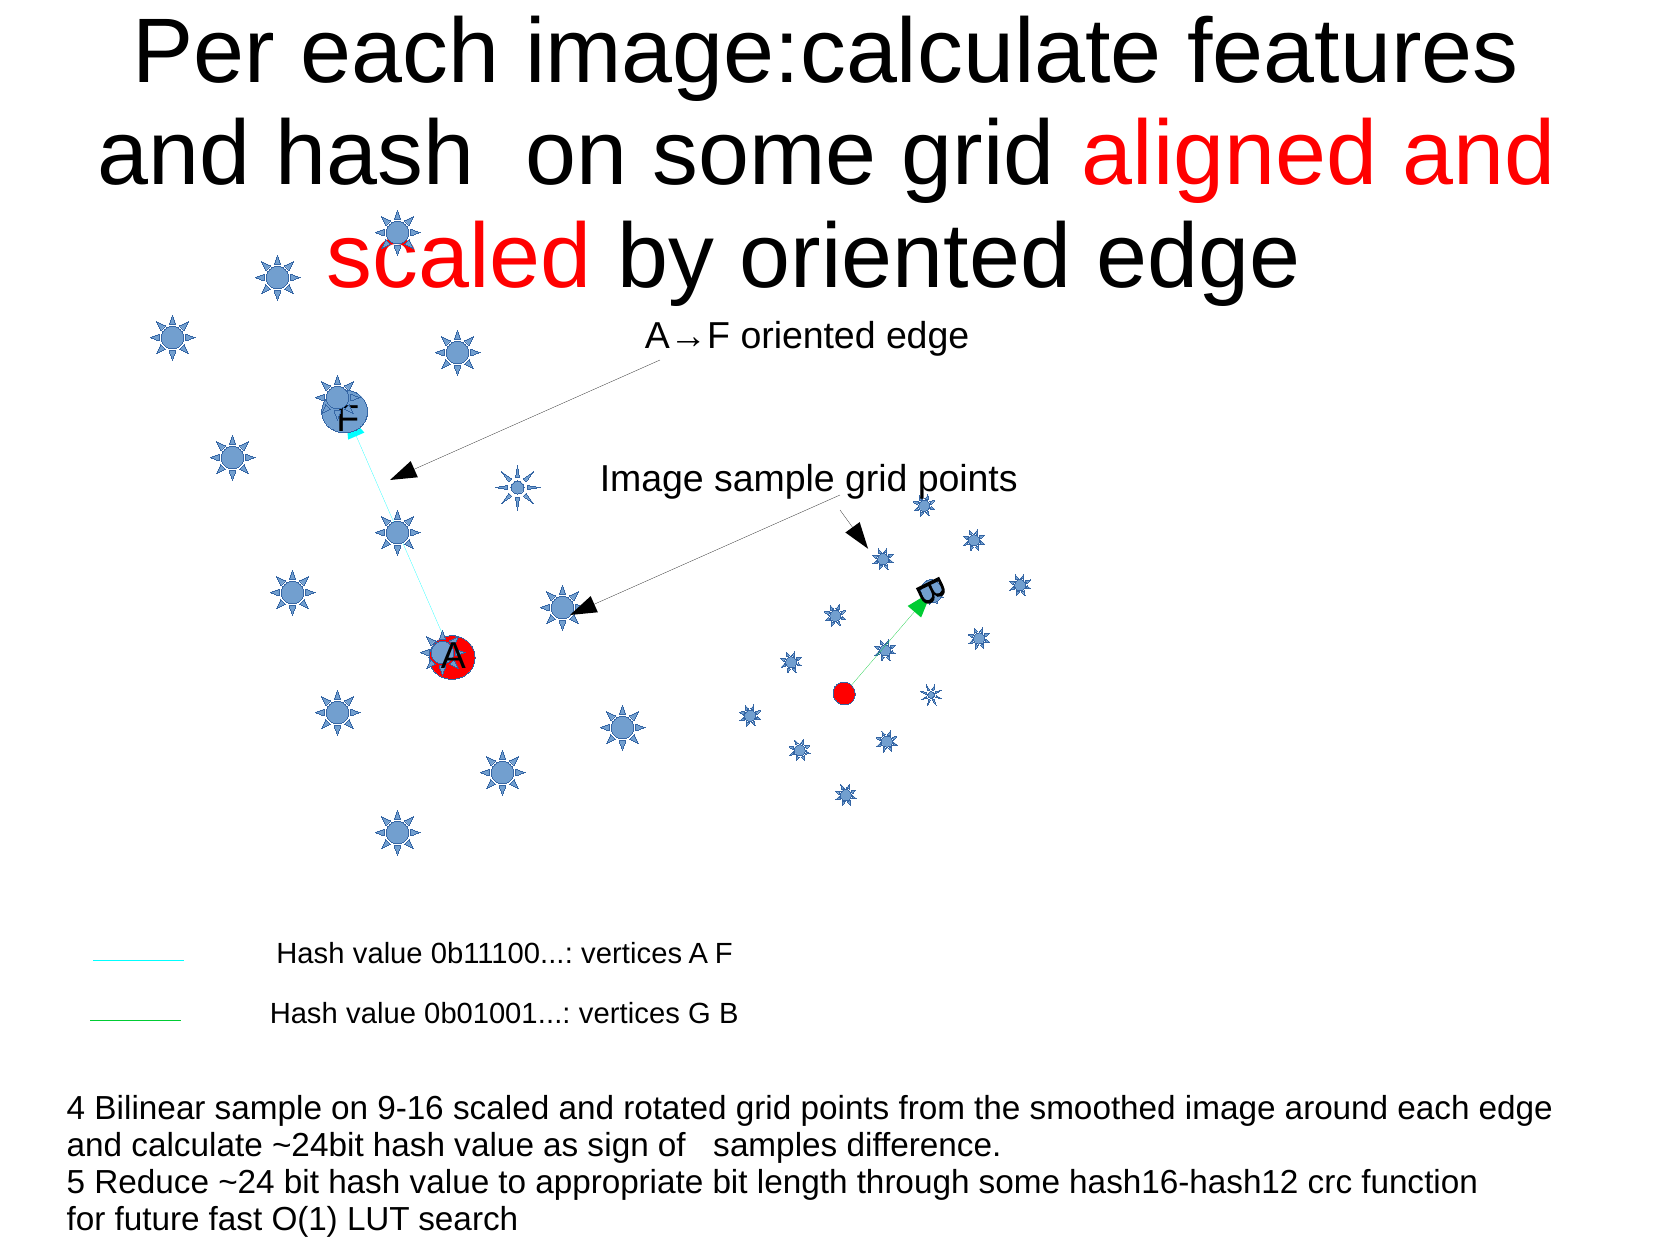

# Per each image:calculate features and hash on some grid aligned and scaled by oriented edge
A→F oriented edge
F
Image sample grid points
B
A
Hash value 0b11100...: vertices A F
Hash value 0b01001...: vertices G B
4 Bilinear sample on 9-16 scaled and rotated grid points from the smoothed image around each edge
and calculate ~24bit hash value as sign of samples difference.
5 Reduce ~24 bit hash value to appropriate bit length through some hash16-hash12 crc function
for future fast O(1) LUT search